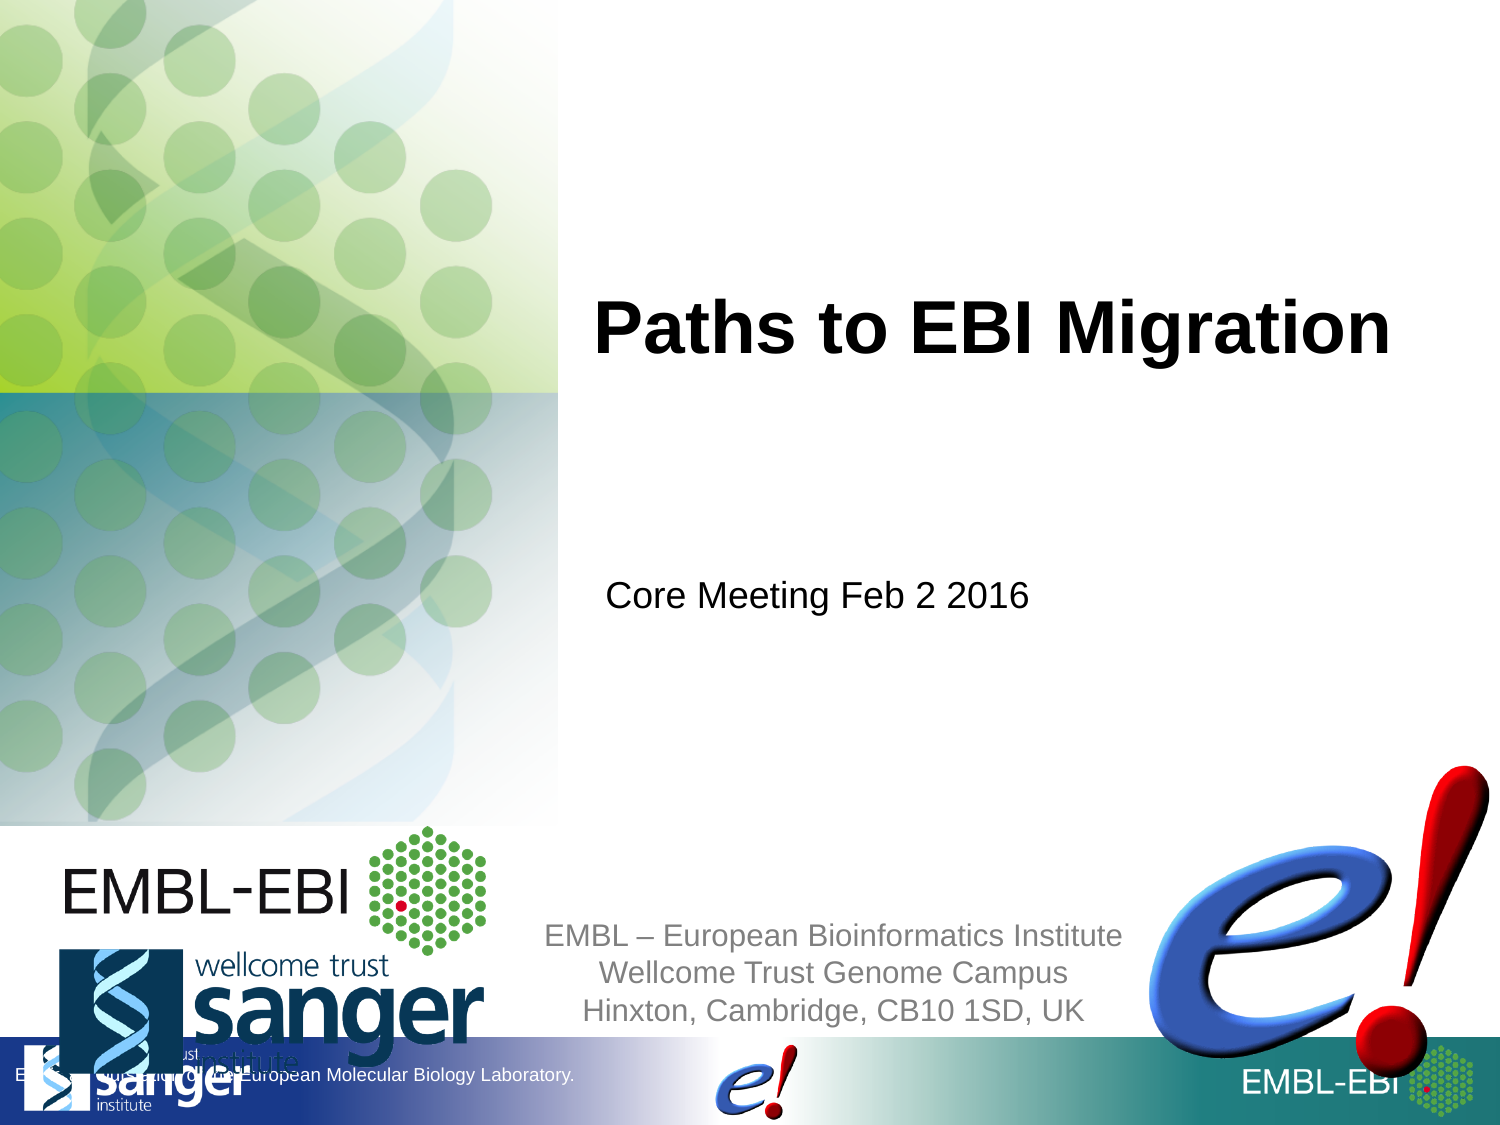

Paths to EBI Migration
Core Meeting Feb 2 2016
EMBL – European Bioinformatics Institute
Wellcome Trust Genome Campus
Hinxton, Cambridge, CB10 1SD, UK